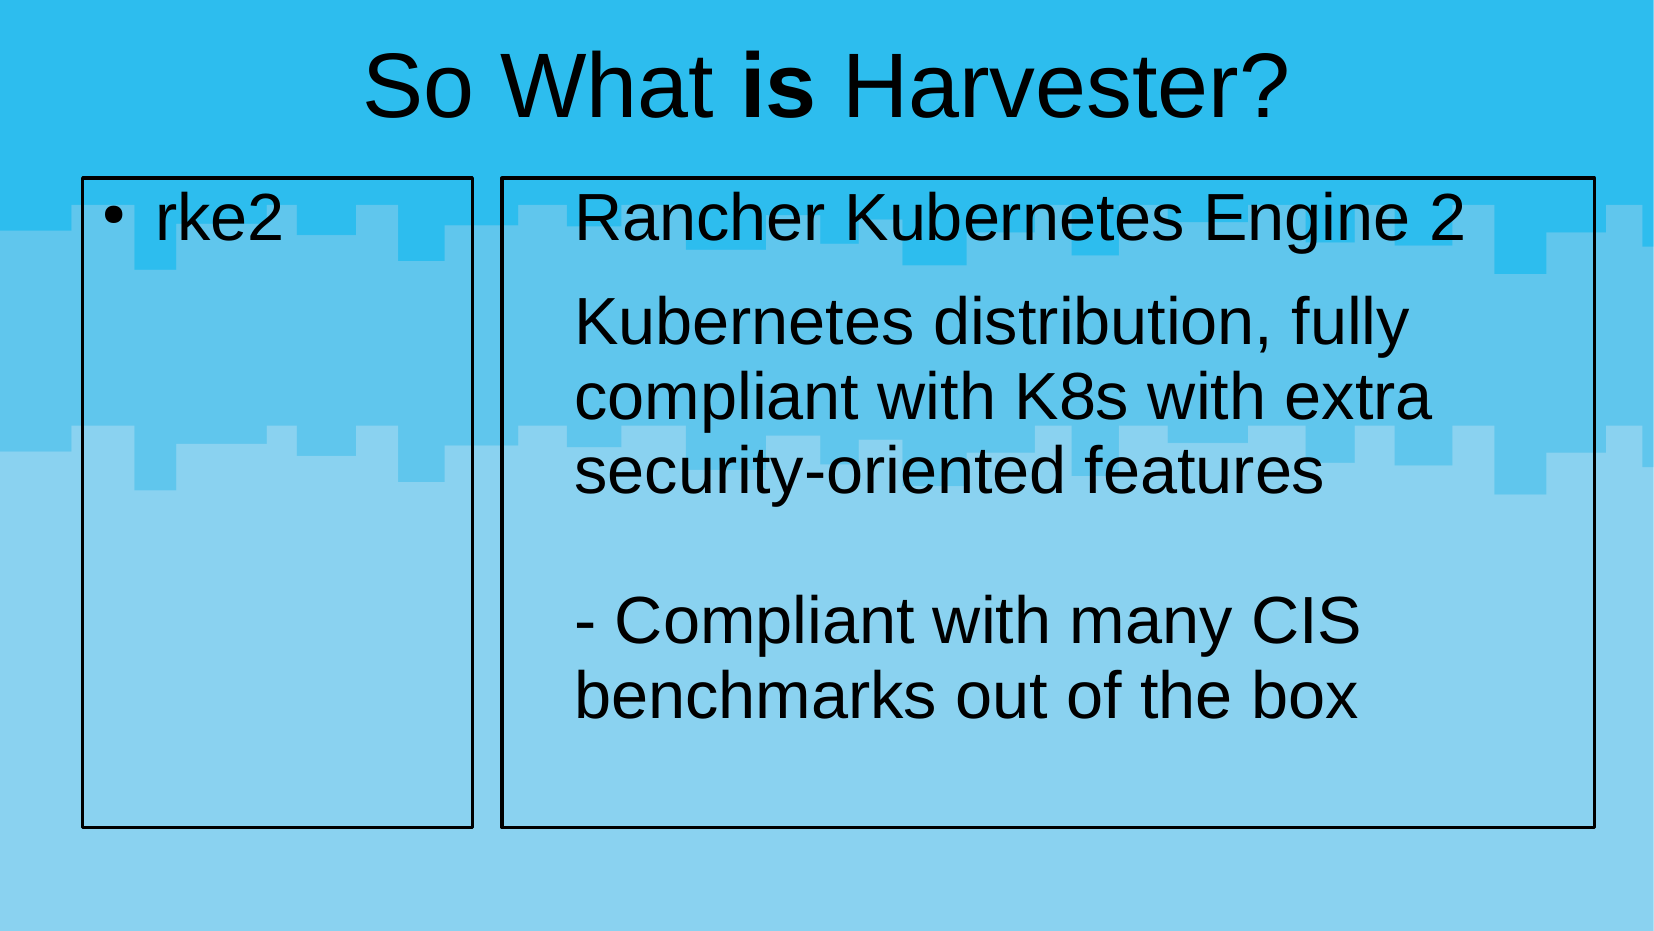

# So What is Harvester?
rke2
Rancher Kubernetes Engine 2
Kubernetes distribution, fully compliant with K8s with extra security-oriented features
- Compliant with many CIS benchmarks out of the box